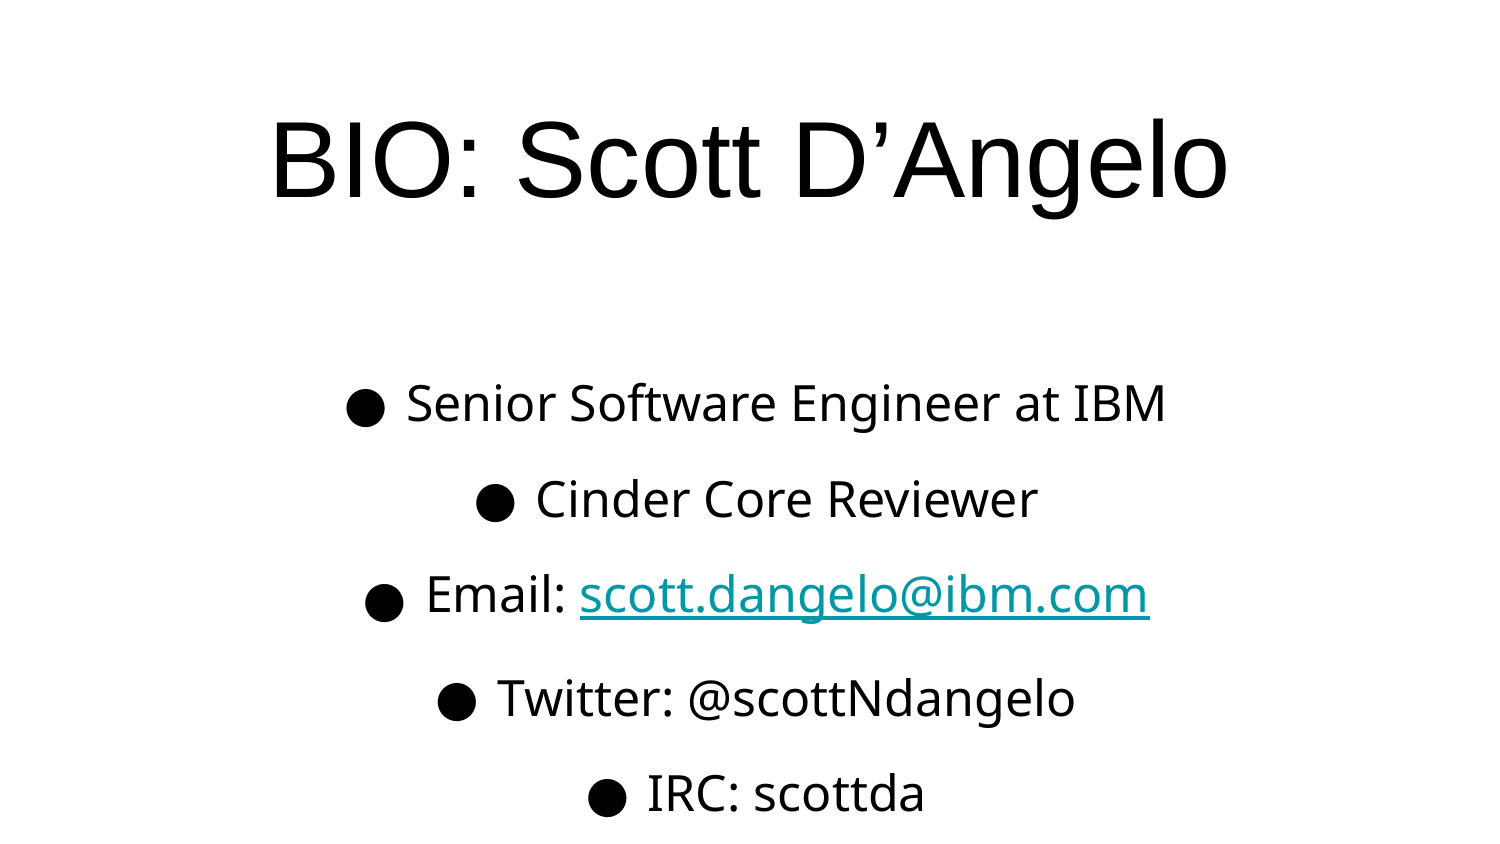

# BIO: Scott D’Angelo
Senior Software Engineer at IBM
Cinder Core Reviewer
Email: scott.dangelo@ibm.com
Twitter: @scottNdangelo
IRC: scottda